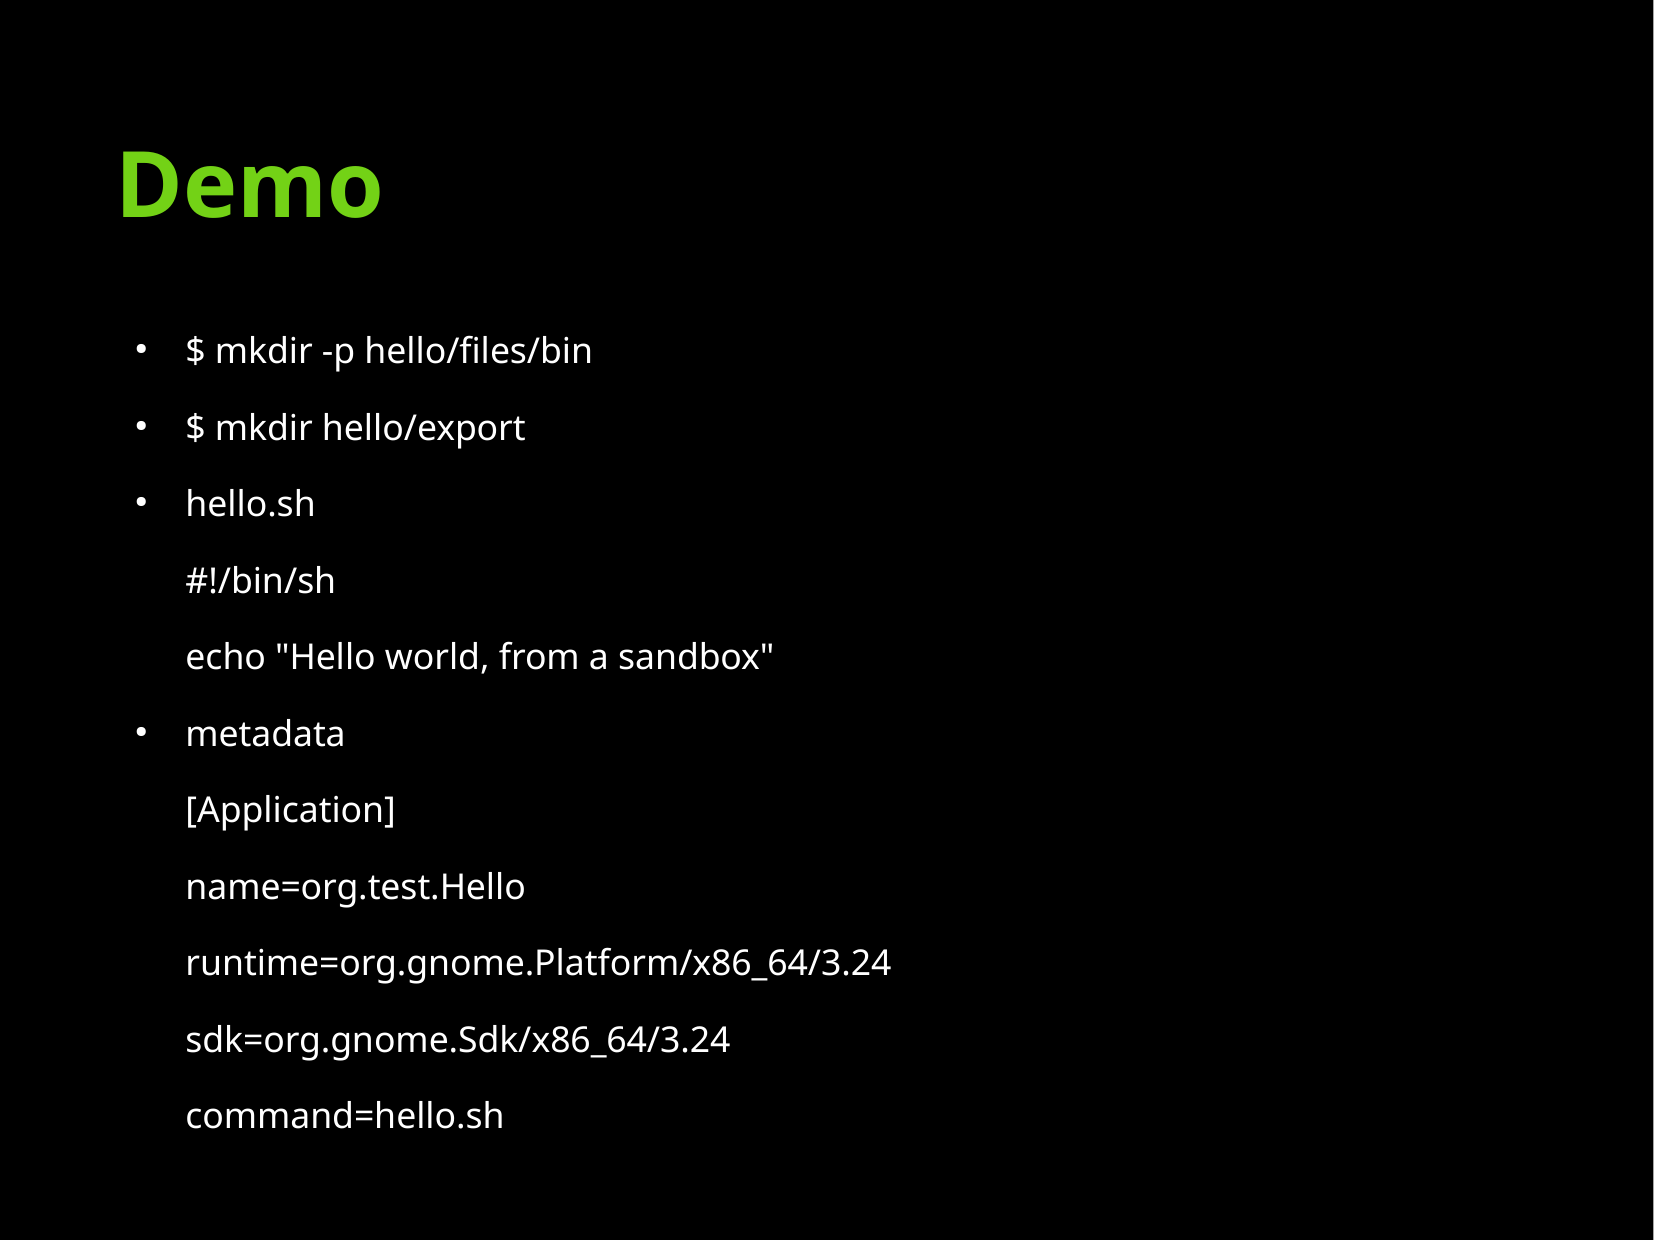

# Demo
$ mkdir -p hello/files/bin
$ mkdir hello/export
hello.sh
#!/bin/sh
echo "Hello world, from a sandbox"
metadata
[Application]
name=org.test.Hello
runtime=org.gnome.Platform/x86_64/3.24
sdk=org.gnome.Sdk/x86_64/3.24
command=hello.sh